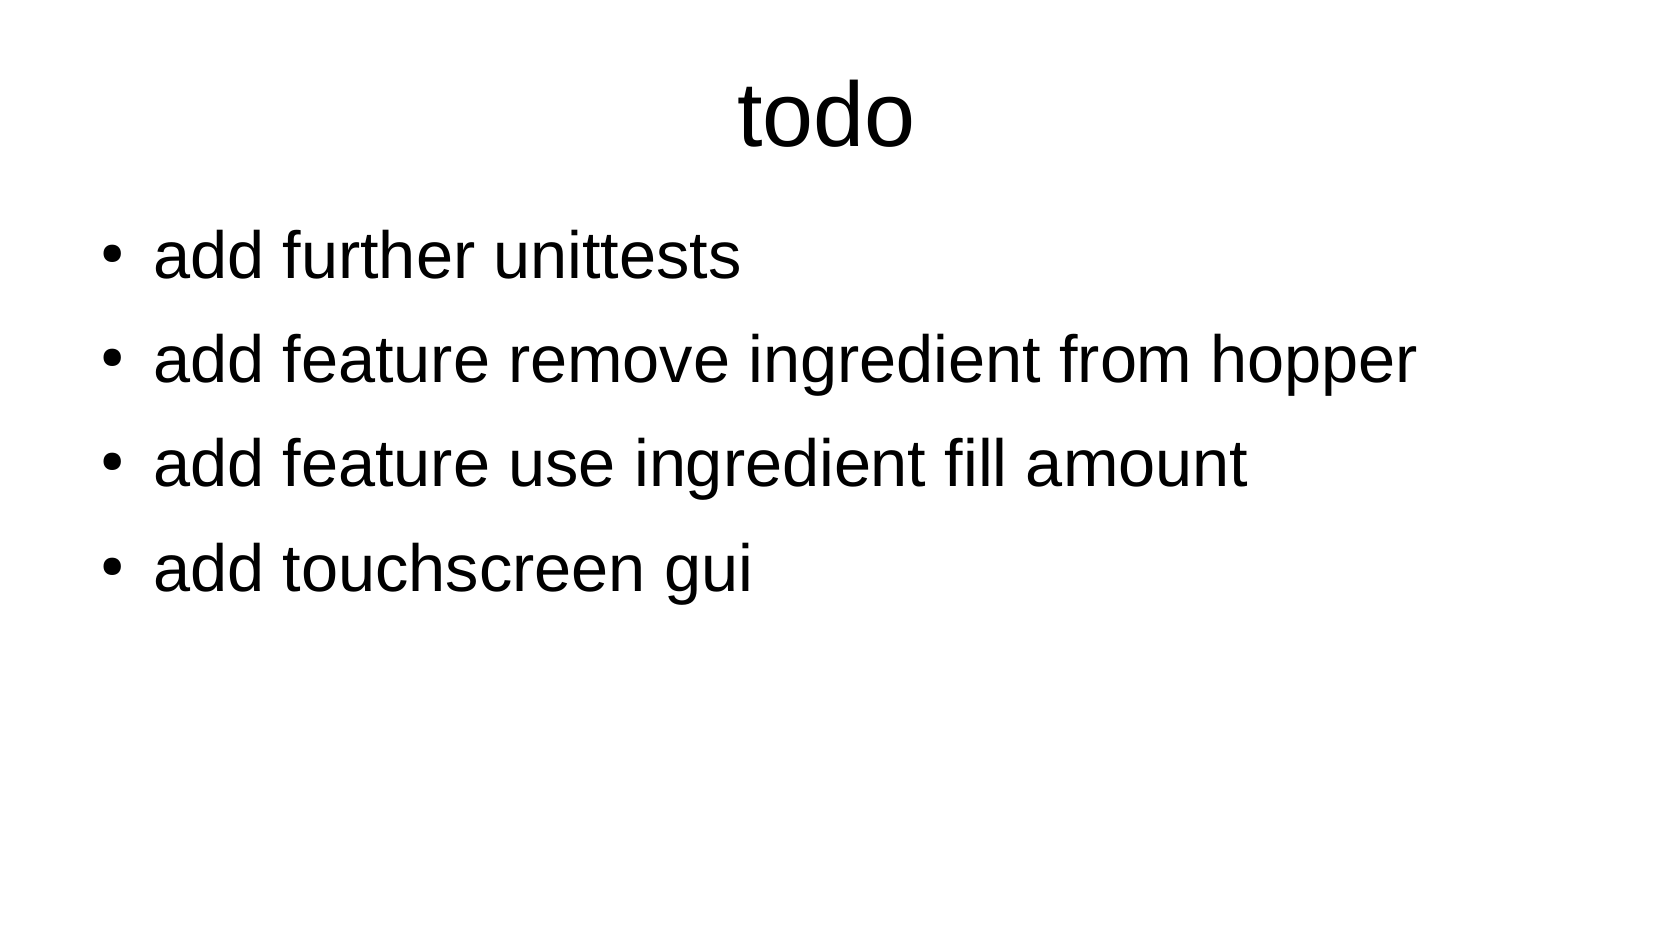

# todo
add further unittests
add feature remove ingredient from hopper
add feature use ingredient fill amount
add touchscreen gui